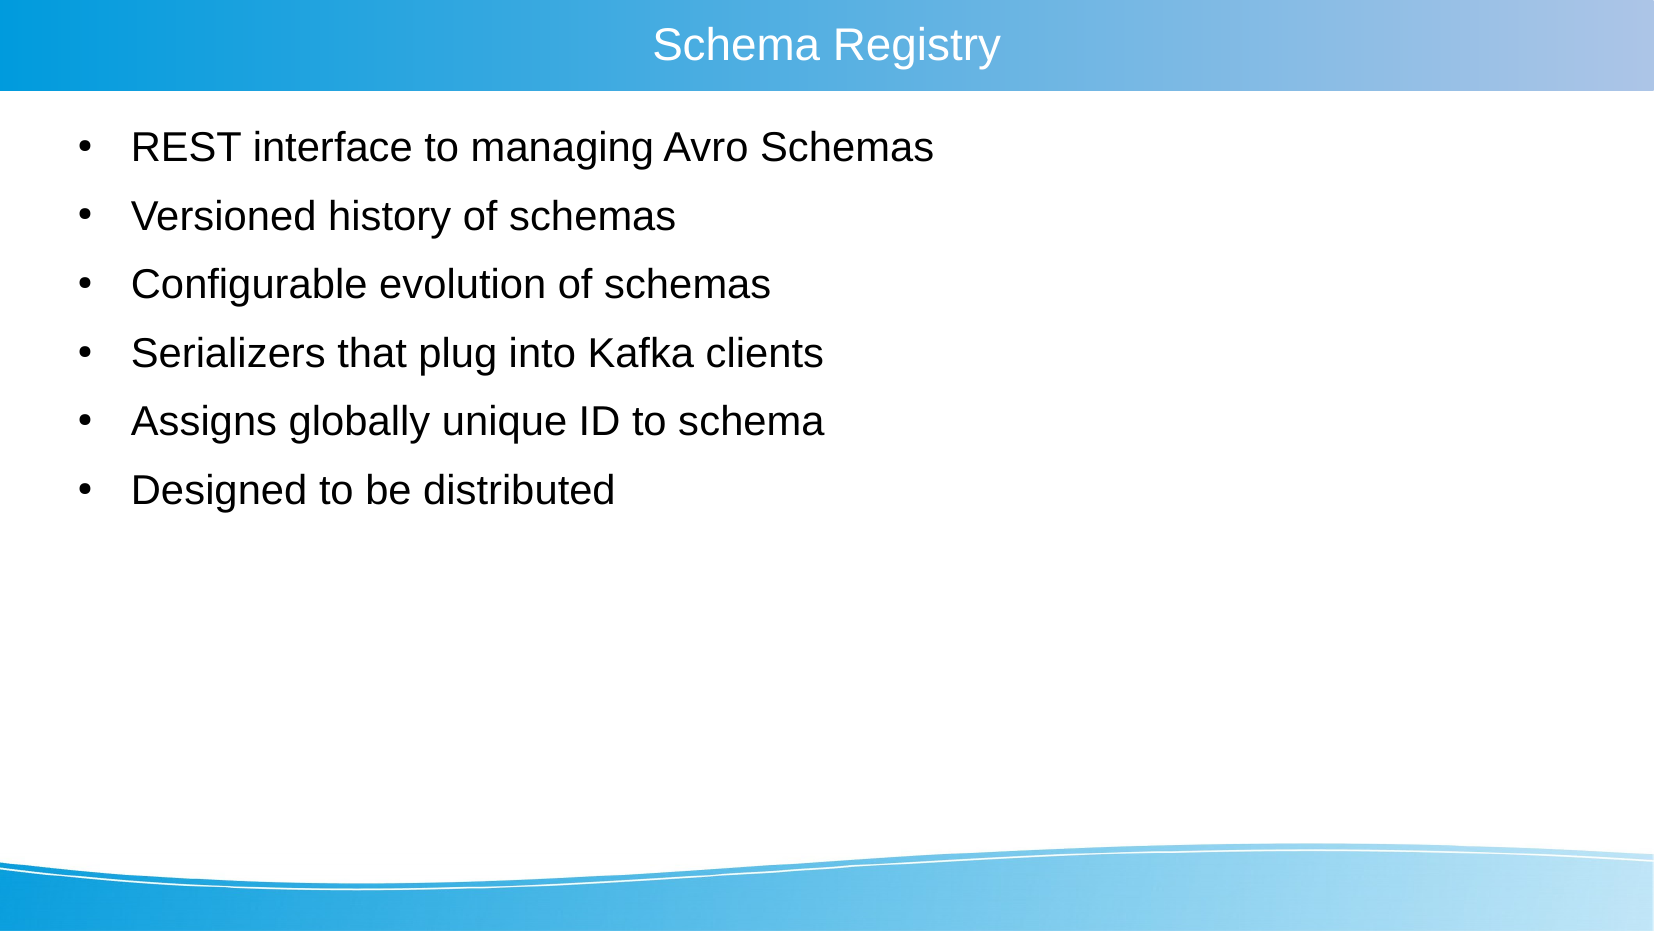

# Schema Registry
REST interface to managing Avro Schemas
Versioned history of schemas
Configurable evolution of schemas
Serializers that plug into Kafka clients
Assigns globally unique ID to schema
Designed to be distributed